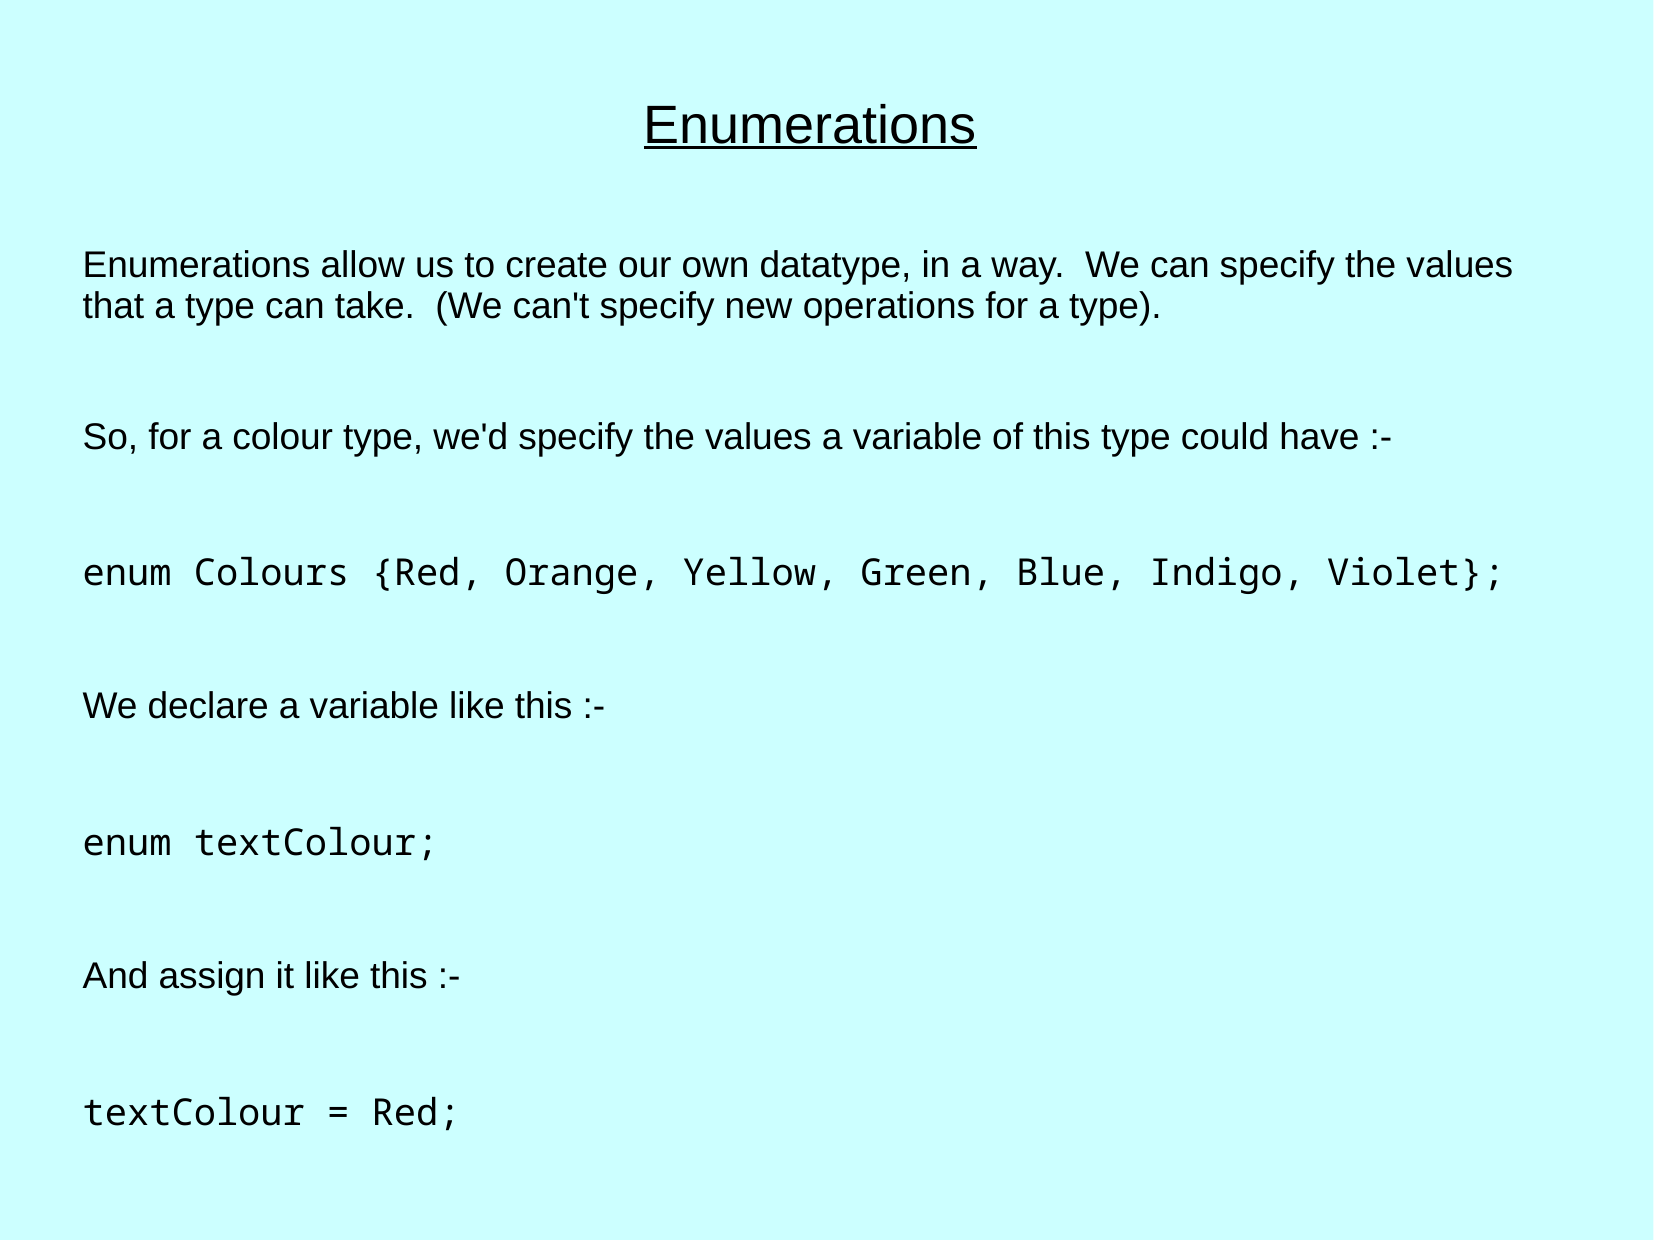

# Enumerations
Enumerations allow us to create our own datatype, in a way. We can specify the values that a type can take. (We can't specify new operations for a type).
So, for a colour type, we'd specify the values a variable of this type could have :-
enum Colours {Red, Orange, Yellow, Green, Blue, Indigo, Violet};
We declare a variable like this :-
enum textColour;
And assign it like this :-
textColour = Red;